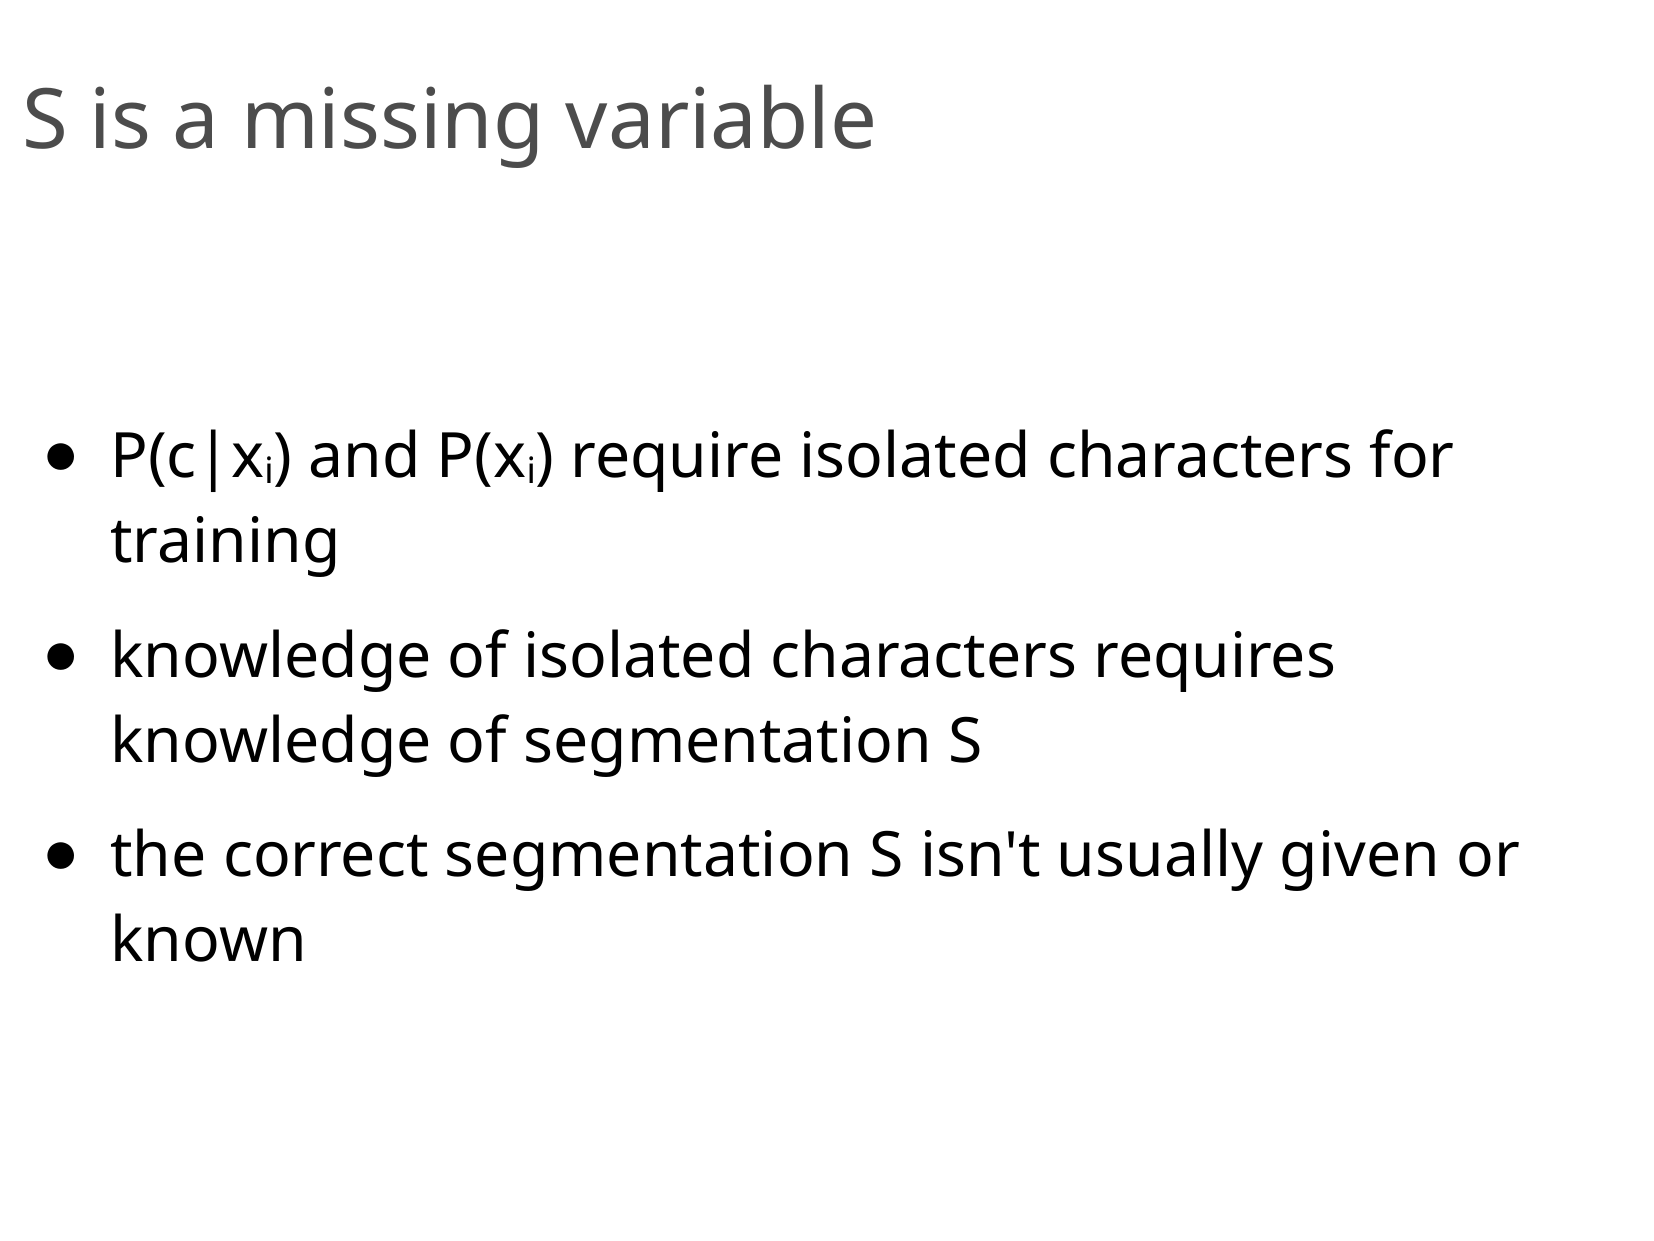

# S is a missing variable
P(c|xi) and P(xi) require isolated characters for training
knowledge of isolated characters requires knowledge of segmentation S
the correct segmentation S isn't usually given or known